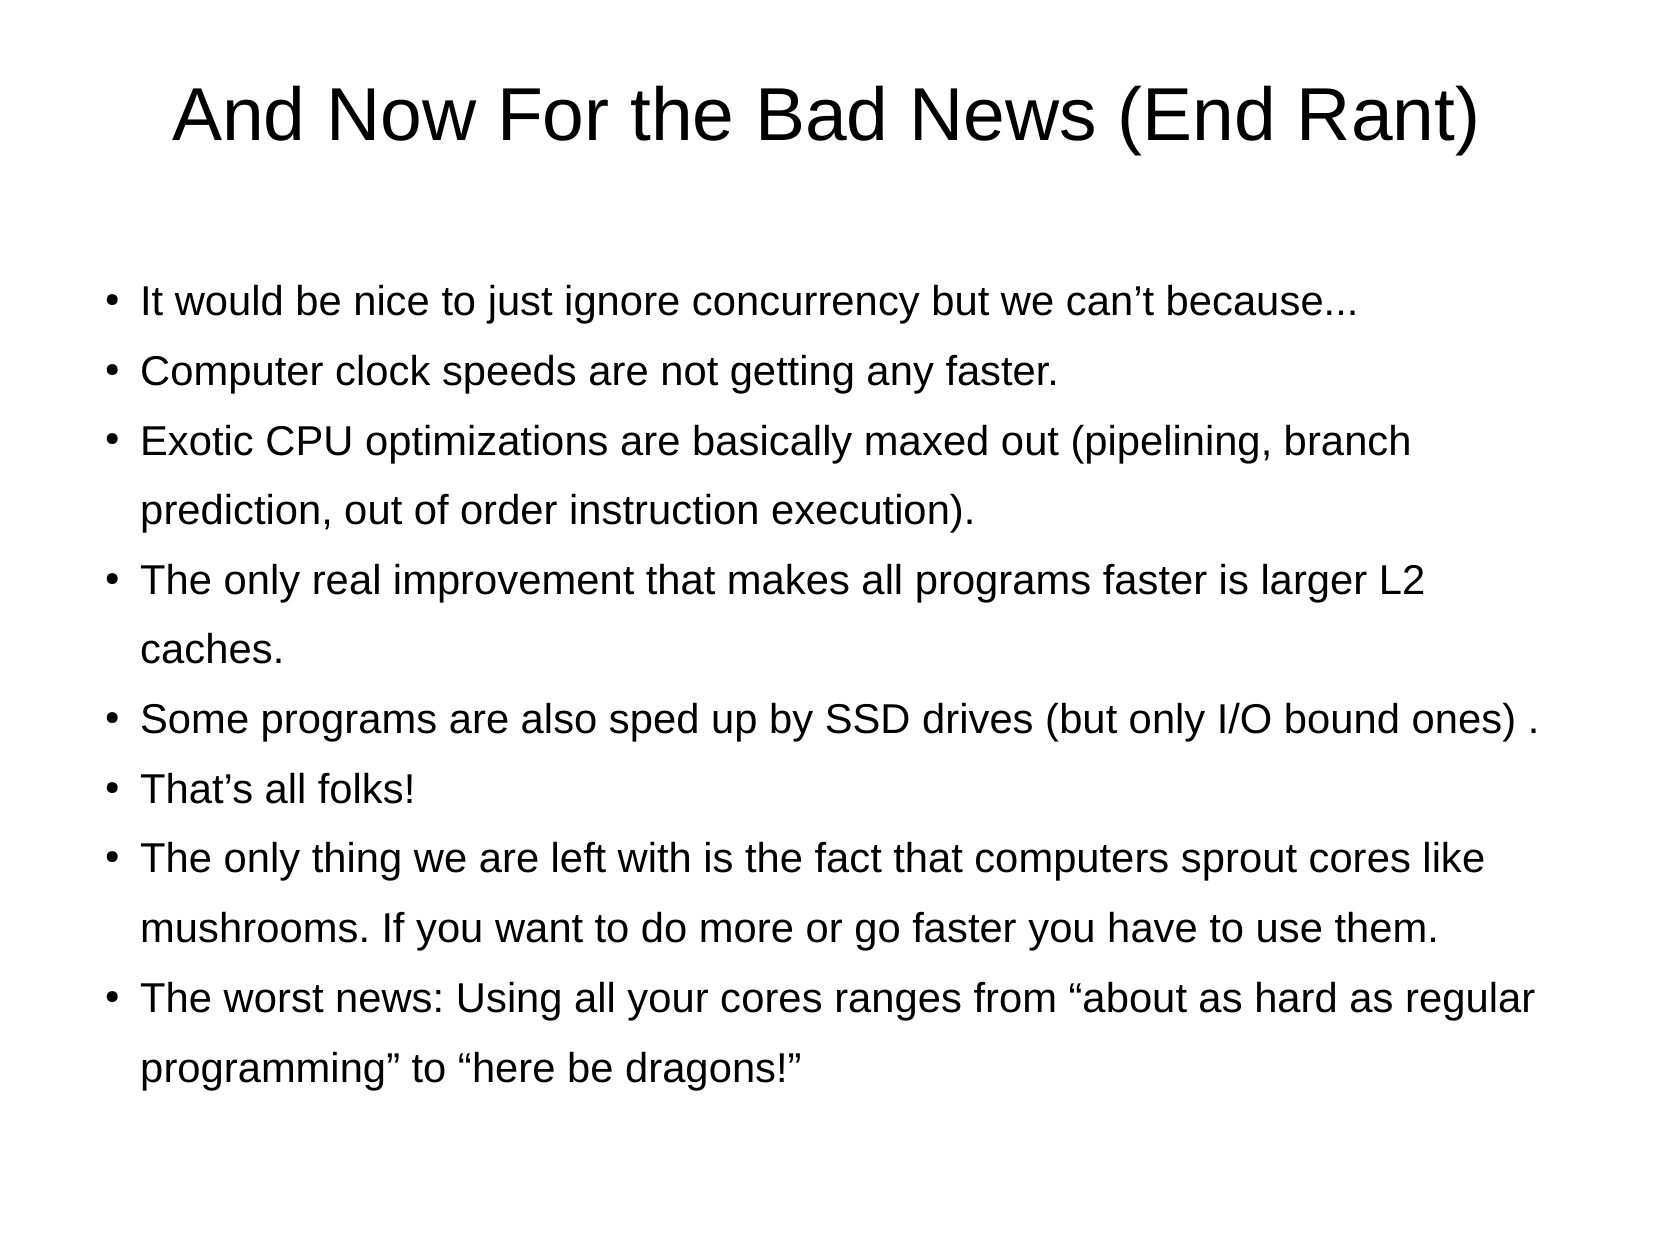

# And Now For the Bad News (End Rant)
It would be nice to just ignore concurrency but we can’t because...
Computer clock speeds are not getting any faster.
Exotic CPU optimizations are basically maxed out (pipelining, branch prediction, out of order instruction execution).
The only real improvement that makes all programs faster is larger L2 caches.
Some programs are also sped up by SSD drives (but only I/O bound ones) .
That’s all folks!
The only thing we are left with is the fact that computers sprout cores like mushrooms. If you want to do more or go faster you have to use them.
The worst news: Using all your cores ranges from “about as hard as regular programming” to “here be dragons!”